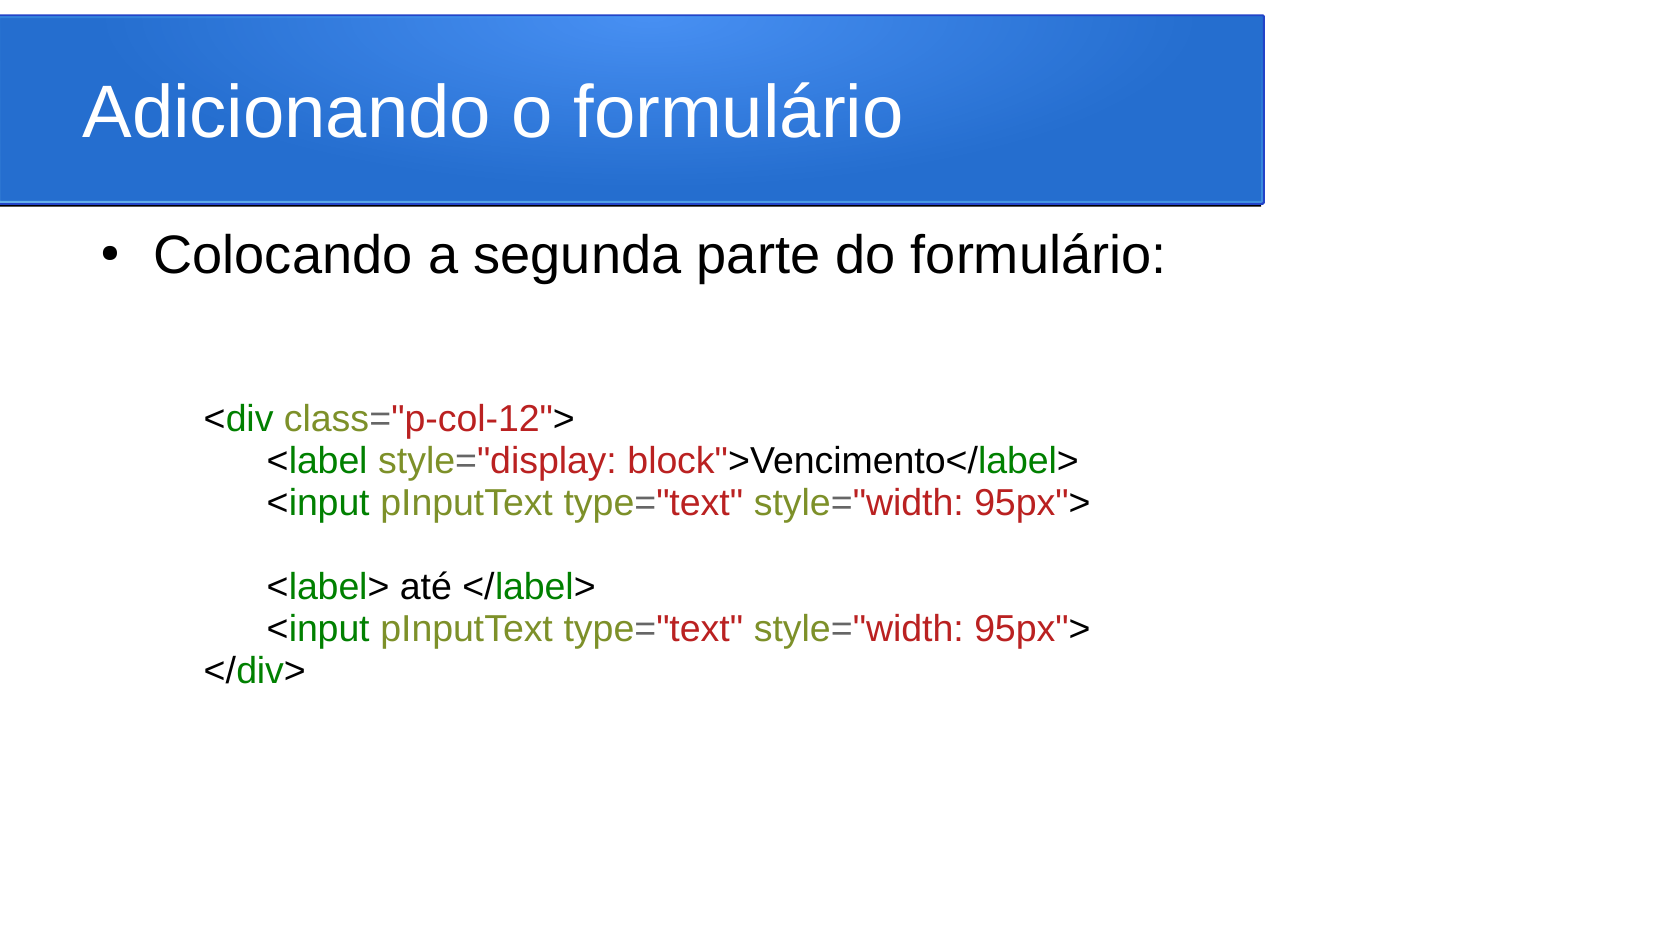

# Adicionando o formulário
Colocando a segunda parte do formulário:
<div class="p-col-12">
 <label style="display: block">Vencimento</label>
 <input pInputText type="text" style="width: 95px">
 <label> até </label>
 <input pInputText type="text" style="width: 95px">
</div>